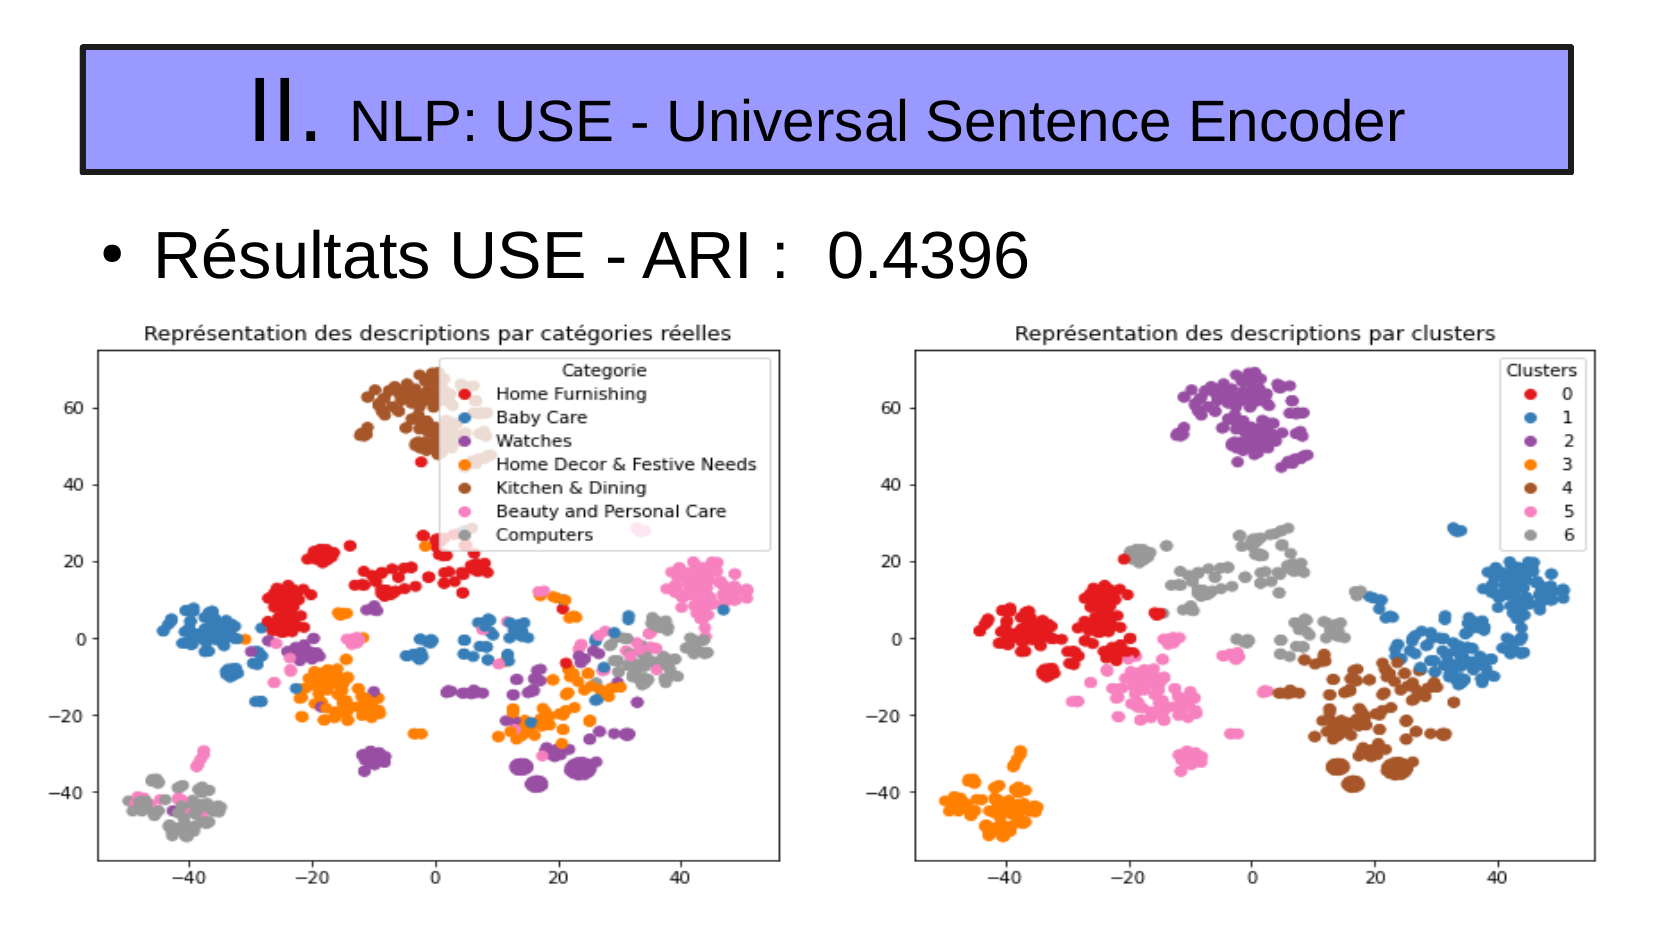

II. NLP: USE - Universal Sentence Encoder
# Résultats USE - ARI : 0.4396